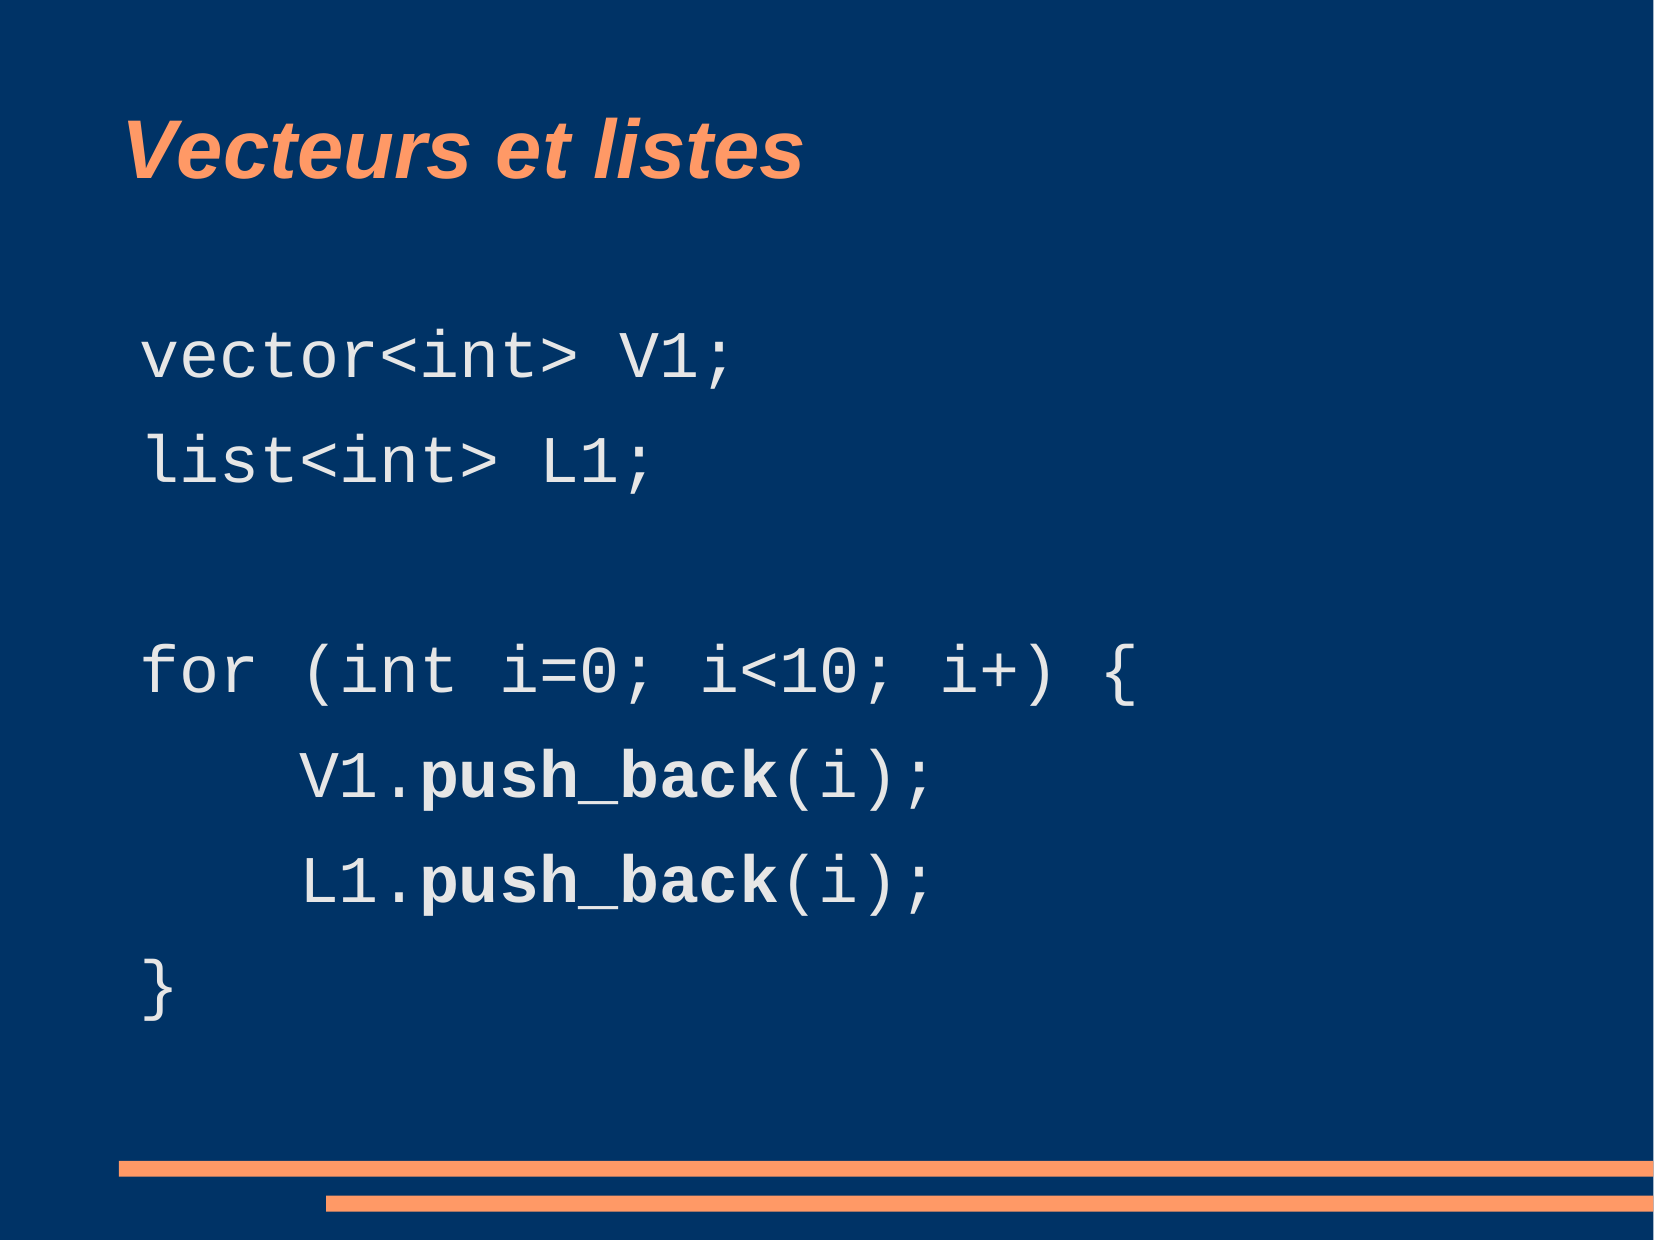

# Vecteurs et listes
vector<int> V1;
list<int> L1;
for (int i=0; i<10; i+) {
 V1.push_back(i);
 L1.push_back(i);
}